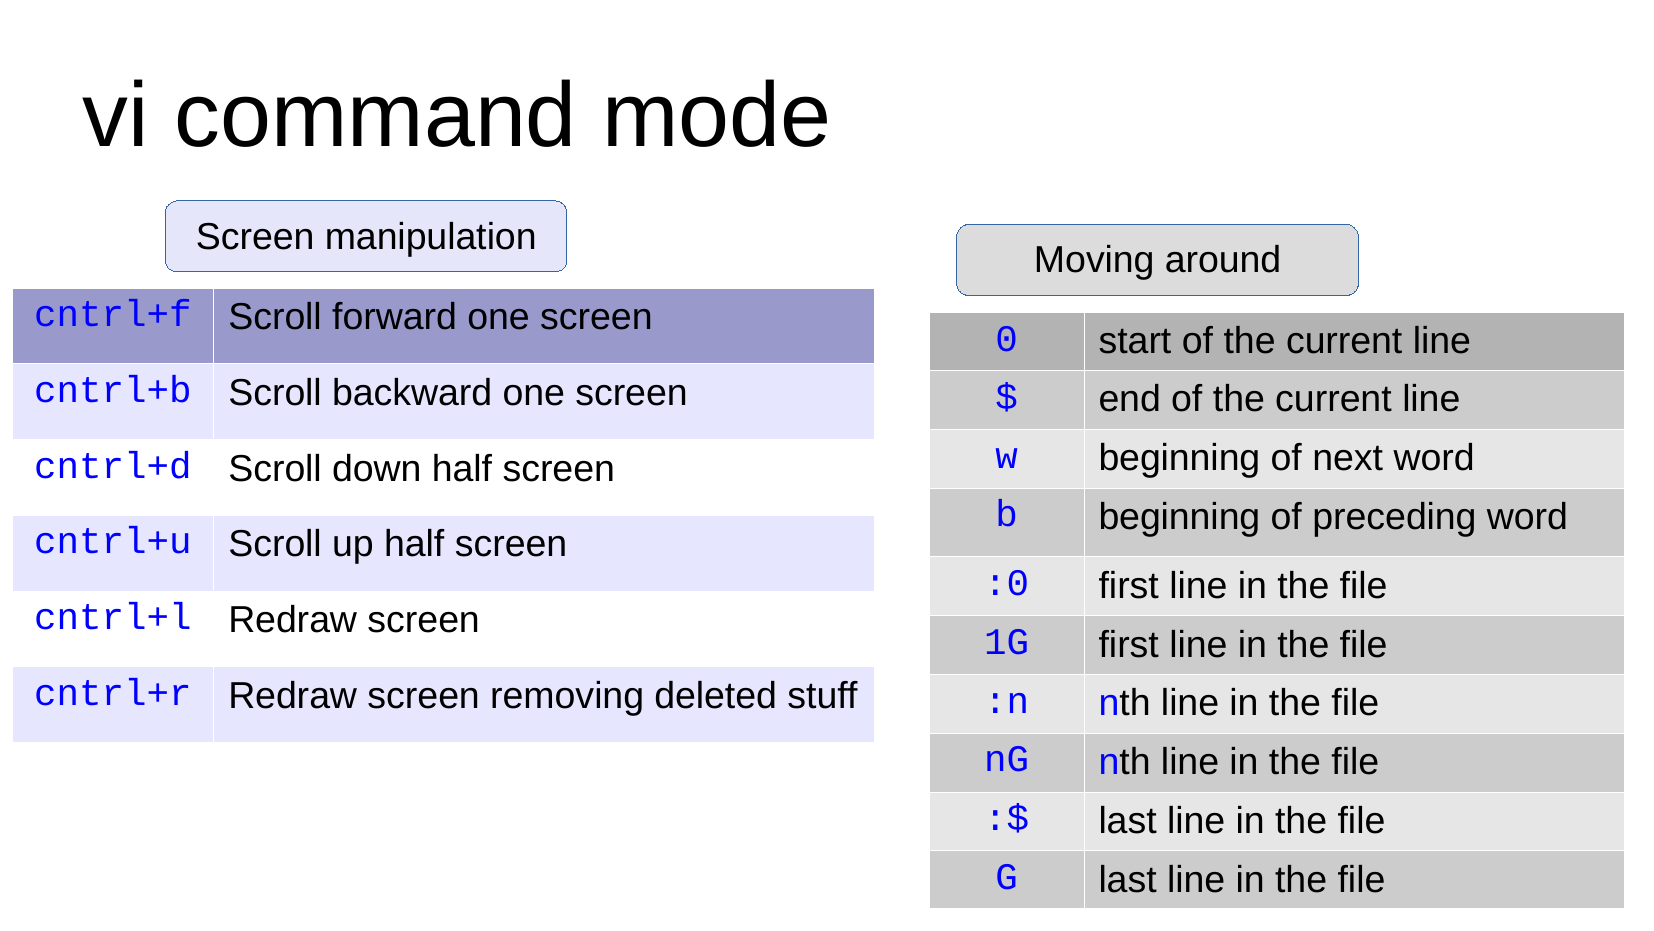

# vi command mode
Screen manipulation
Moving around
| cntrl+f | Scroll forward one screen |
| --- | --- |
| cntrl+b | Scroll backward one screen |
| cntrl+d | Scroll down half screen |
| cntrl+u | Scroll up half screen |
| cntrl+l | Redraw screen |
| cntrl+r | Redraw screen removing deleted stuff |
| 0 | start of the current line |
| --- | --- |
| $ | end of the current line |
| w | beginning of next word |
| b | beginning of preceding word |
| :0 | first line in the file |
| 1G | first line in the file |
| :n | nth line in the file |
| nG | nth line in the file |
| :$ | last line in the file |
| G | last line in the file |